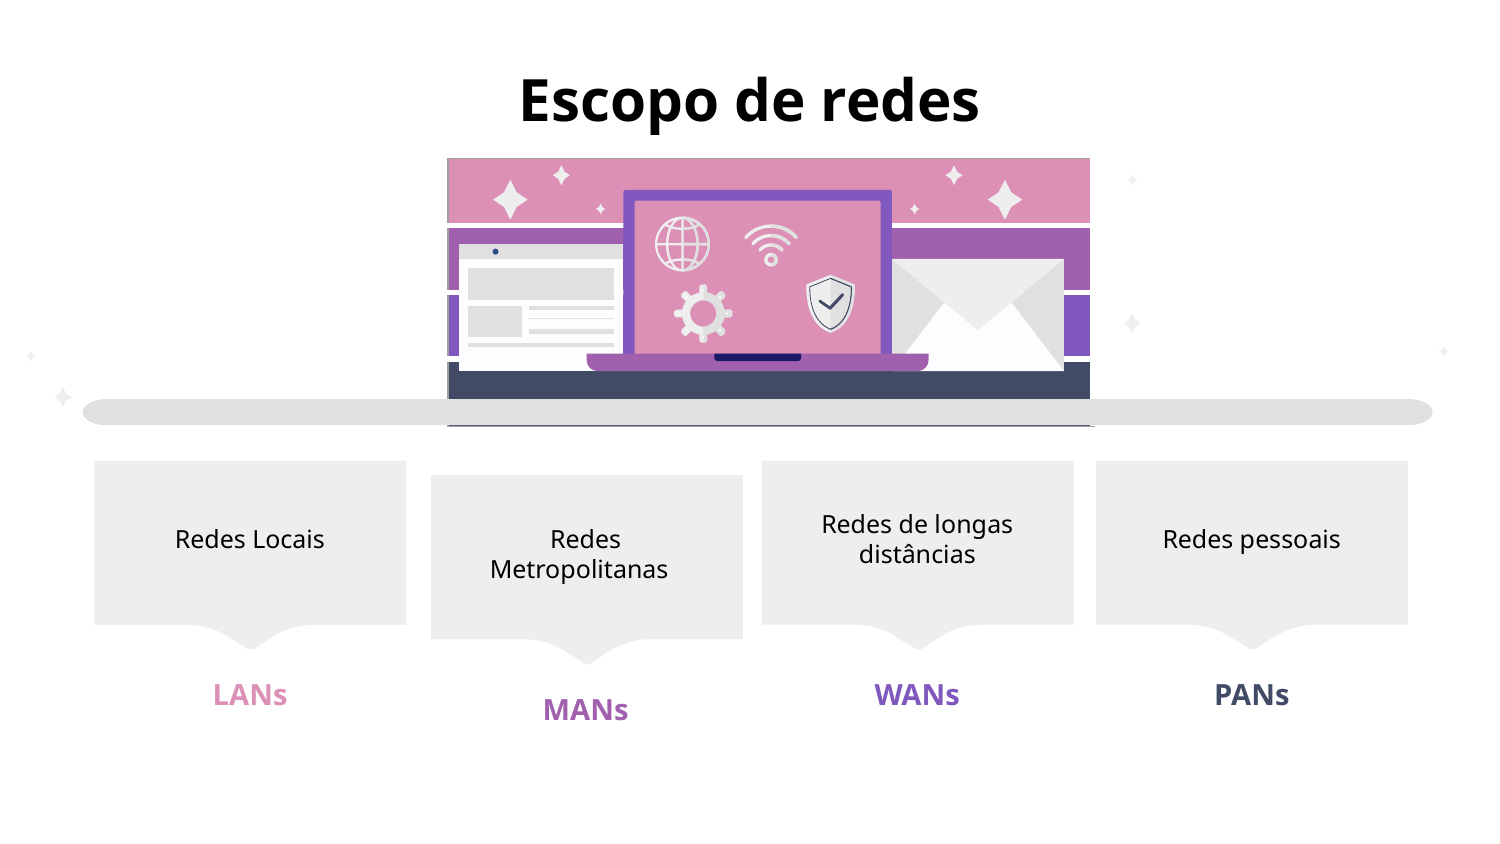

# Escopo de redes
| |
| --- |
| |
| |
| |
Redes de longas distâncias
WANs
Redes pessoais
PANs
Redes Locais
LANs
Redes Metropolitanas
MANs